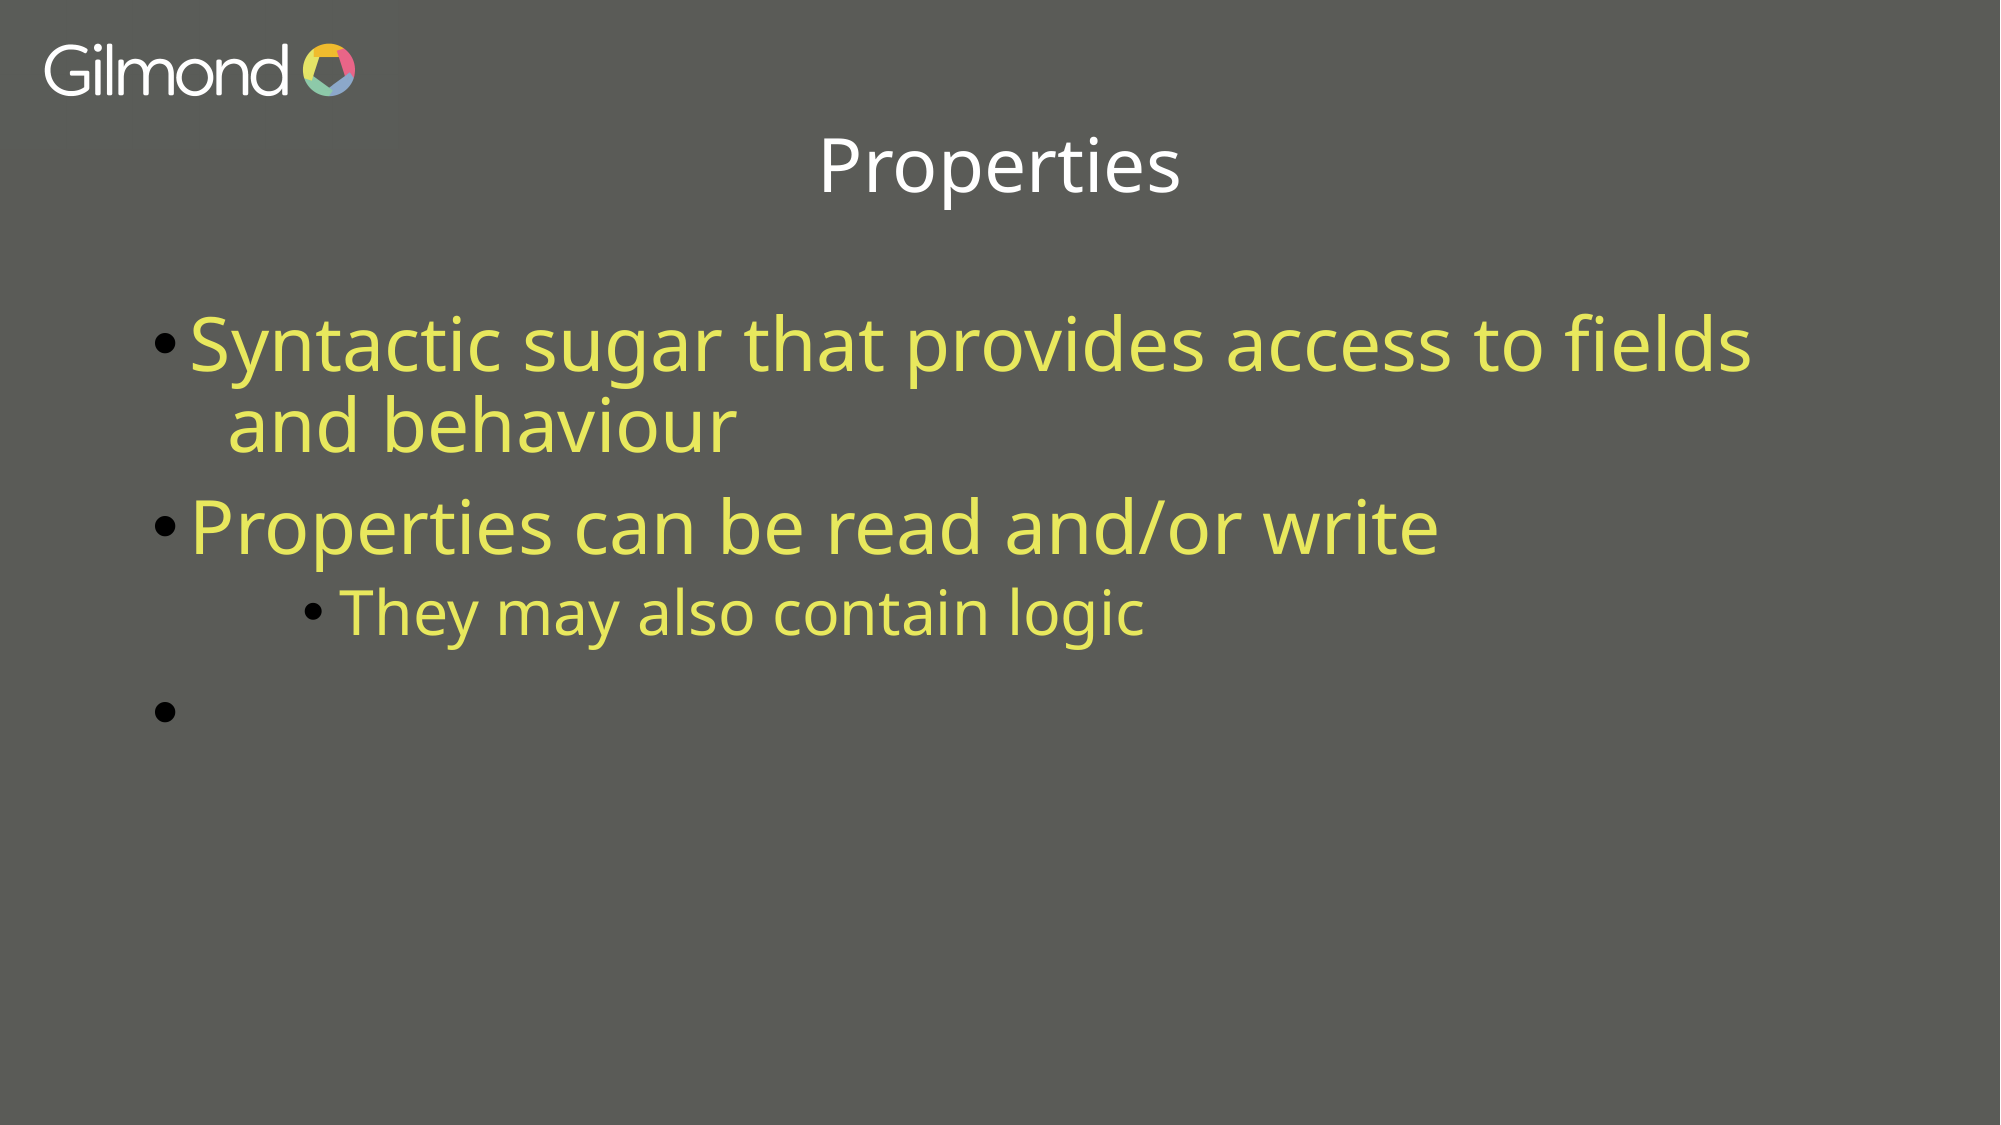

# Properties
Syntactic sugar that provides access to fields and behaviour
Properties can be read and/or write
They may also contain logic